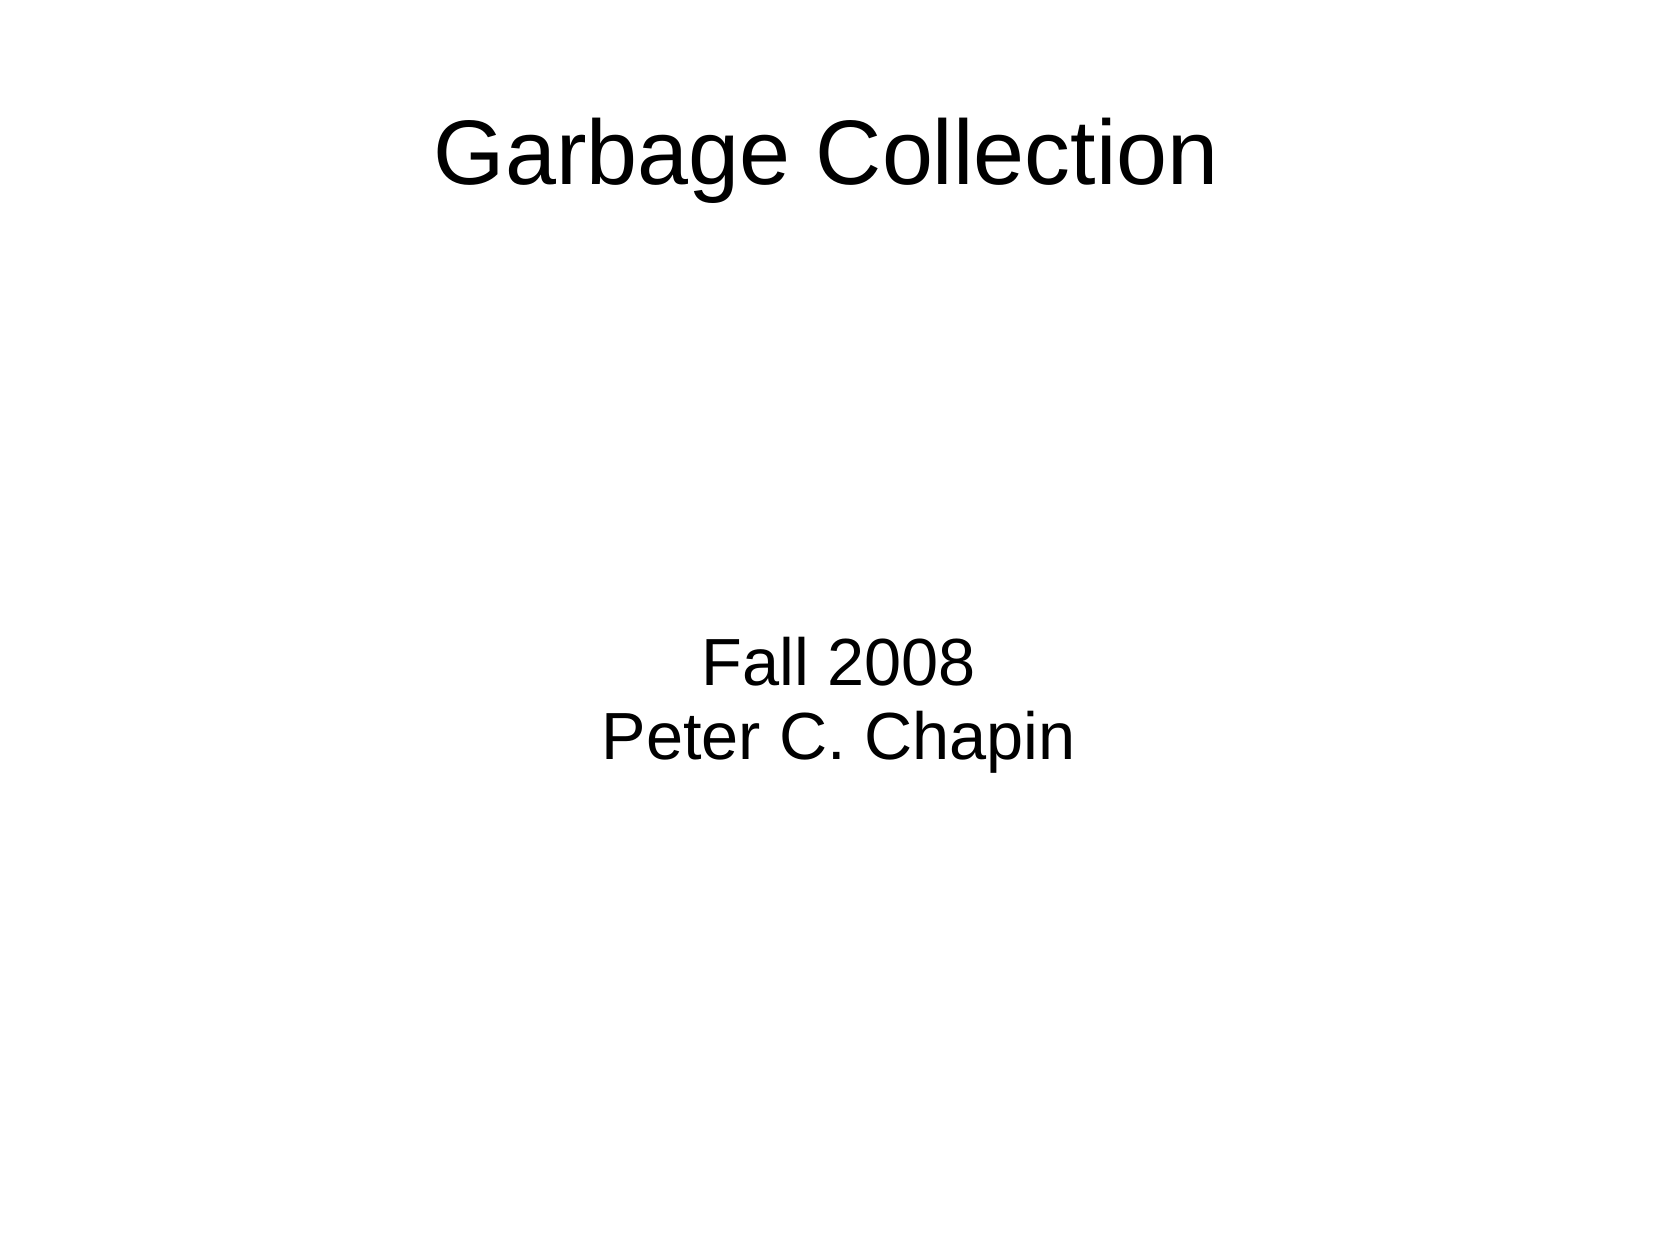

# Garbage Collection
Fall 2008
Peter C. Chapin